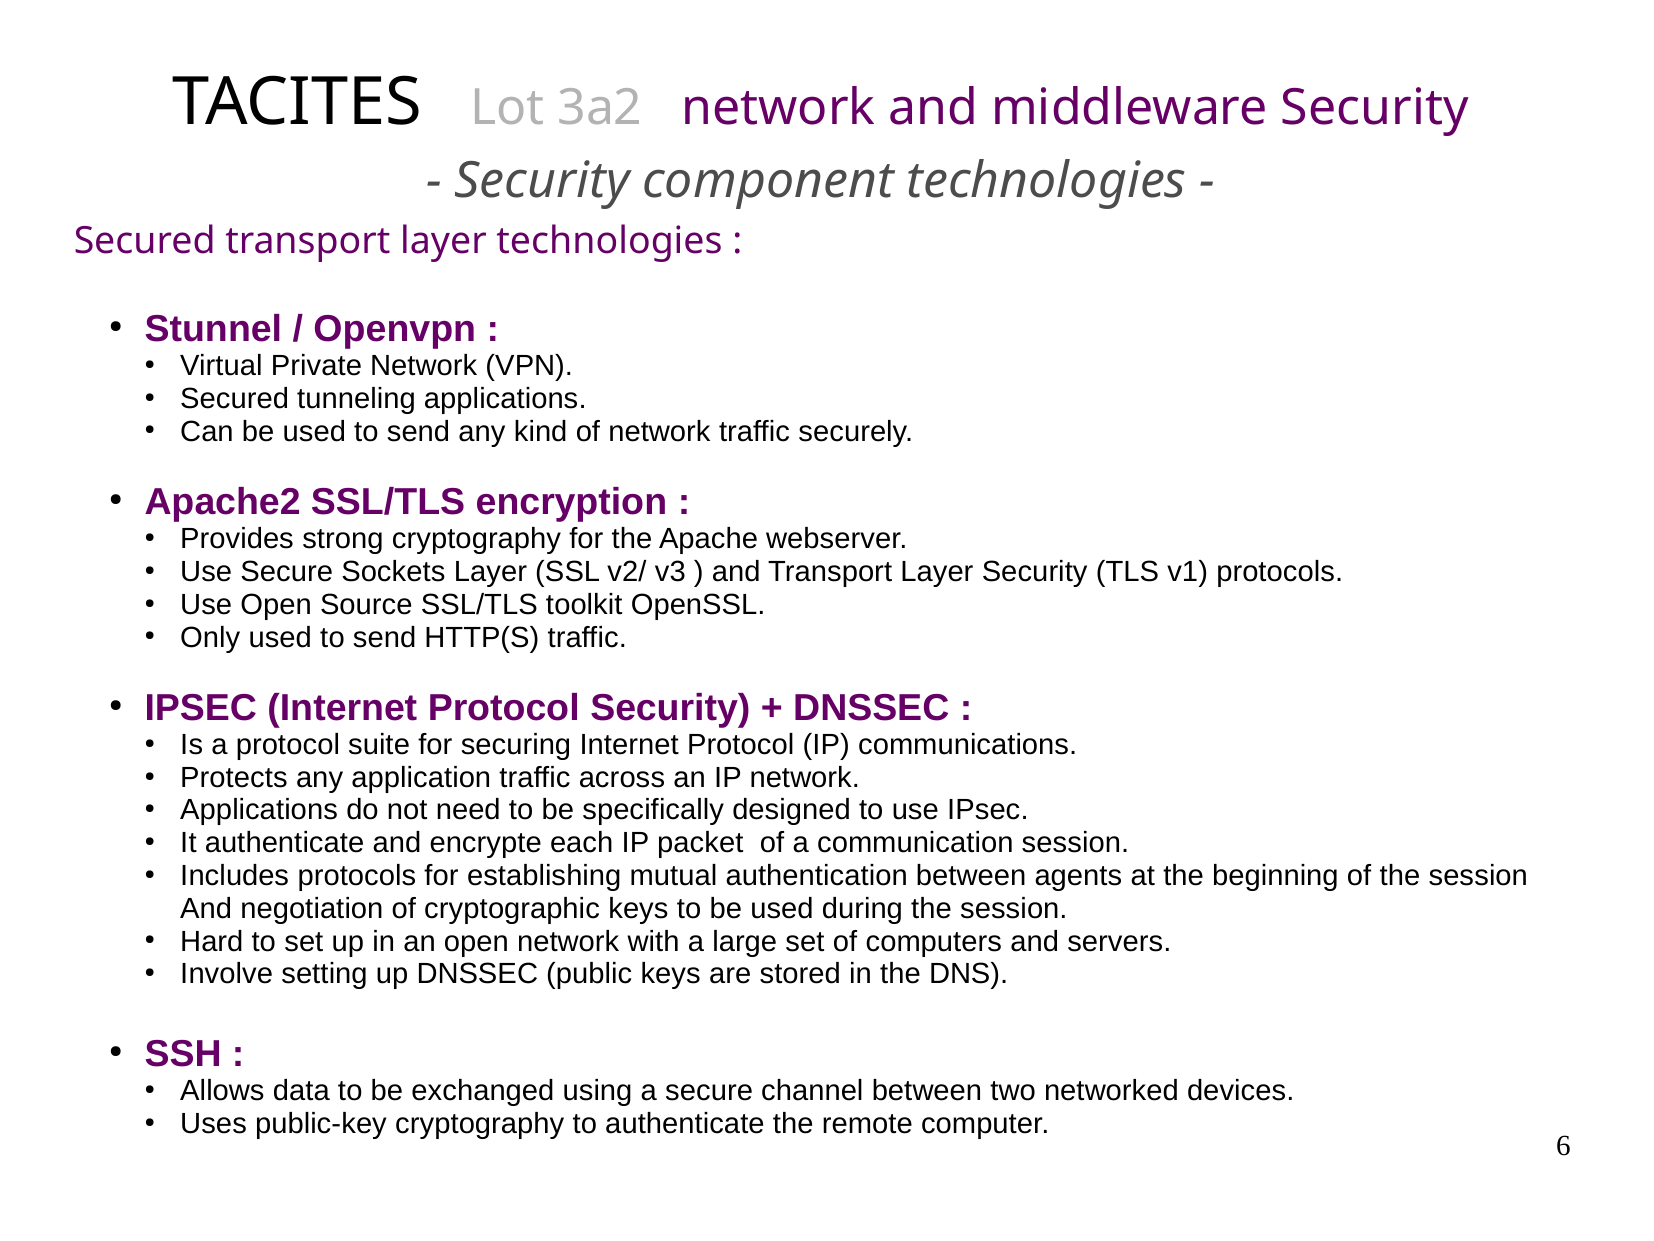

# TACITES Lot 3a2 network and middleware Security - Security component technologies -
Secured transport layer technologies :
Stunnel / Openvpn :
Virtual Private Network (VPN).
Secured tunneling applications.
Can be used to send any kind of network traffic securely.
Apache2 SSL/TLS encryption :
Provides strong cryptography for the Apache webserver.
Use Secure Sockets Layer (SSL v2/ v3 ) and Transport Layer Security (TLS v1) protocols.
Use Open Source SSL/TLS toolkit OpenSSL.
Only used to send HTTP(S) traffic.
IPSEC (Internet Protocol Security) + DNSSEC :
Is a protocol suite for securing Internet Protocol (IP) communications.
Protects any application traffic across an IP network.
Applications do not need to be specifically designed to use IPsec.
It authenticate and encrypte each IP packet of a communication session.
Includes protocols for establishing mutual authentication between agents at the beginning of the session And negotiation of cryptographic keys to be used during the session.
Hard to set up in an open network with a large set of computers and servers.
Involve setting up DNSSEC (public keys are stored in the DNS).
SSH :
Allows data to be exchanged using a secure channel between two networked devices.
Uses public-key cryptography to authenticate the remote computer.
6